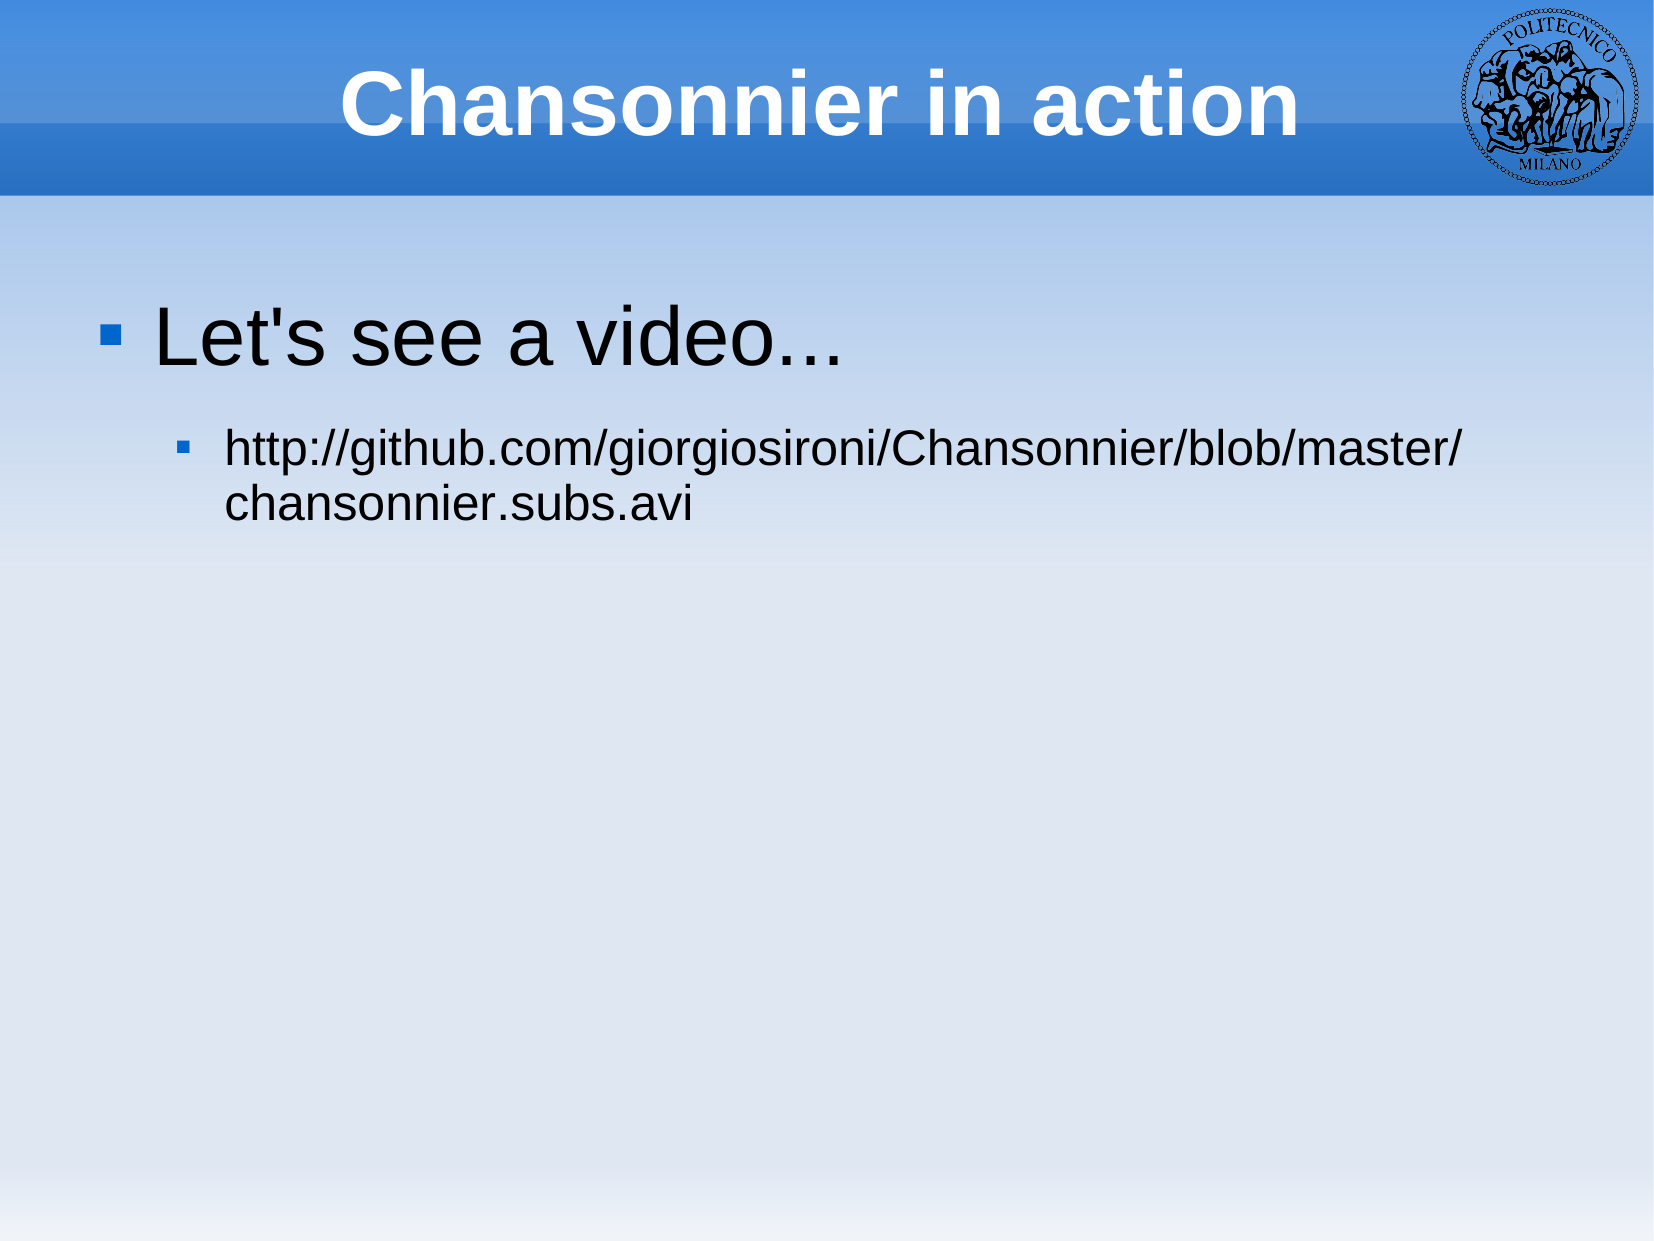

# Chansonnier in action
Let's see a video...
http://github.com/giorgiosironi/Chansonnier/blob/master/chansonnier.subs.avi